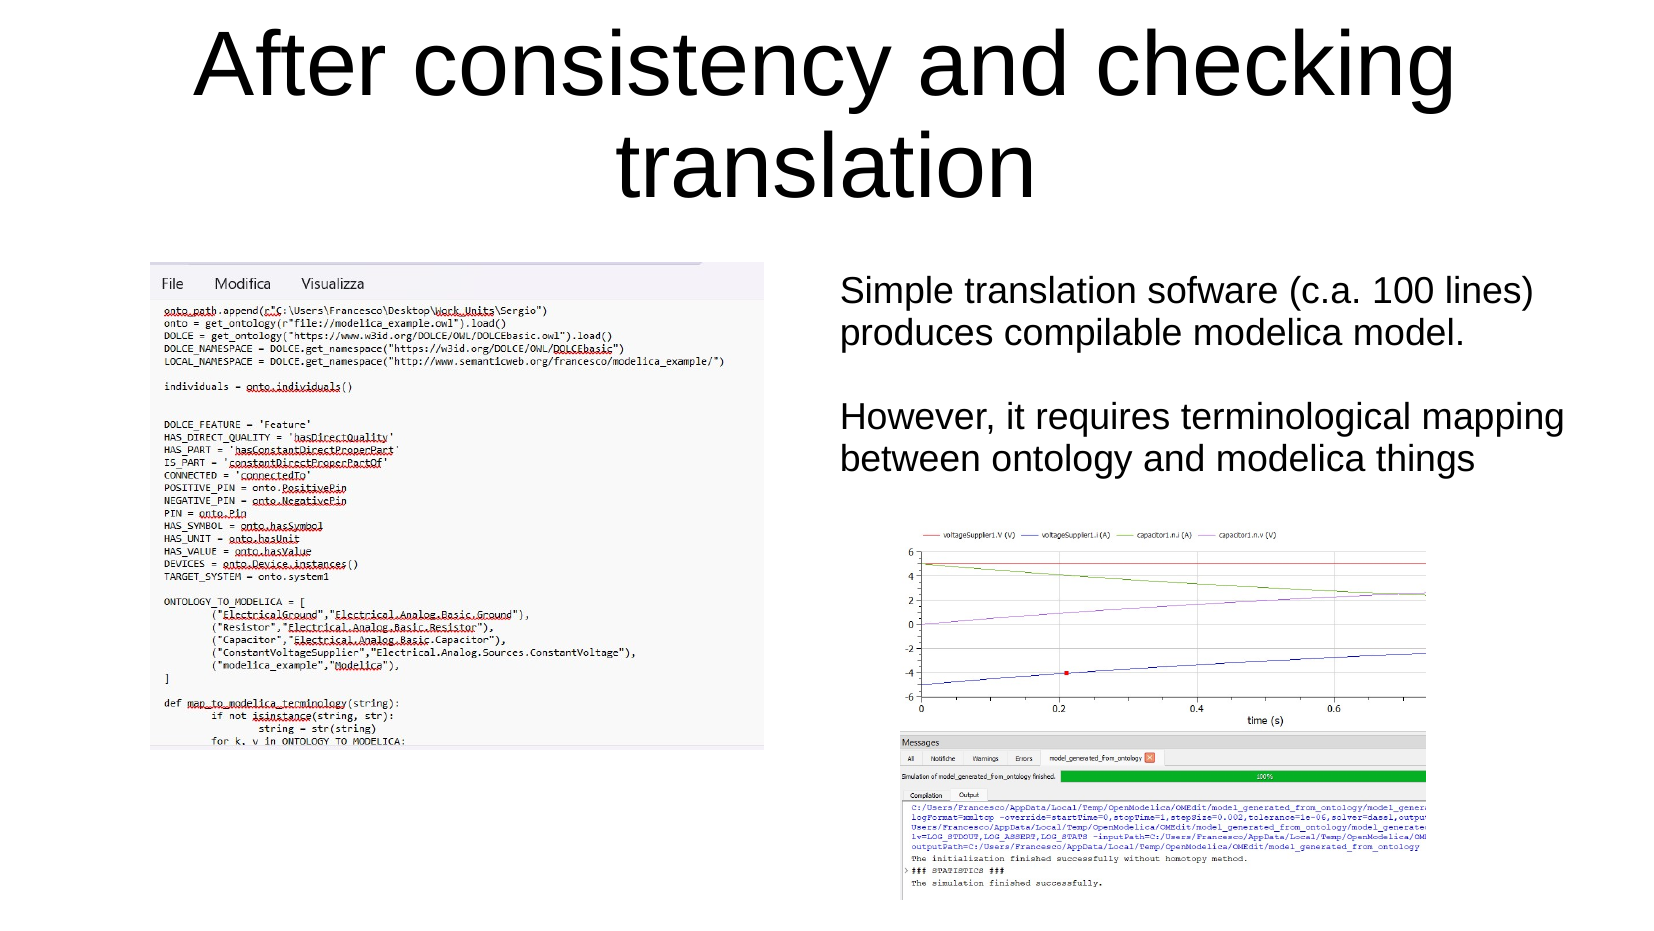

# After consistency and checking translation
Simple translation sofware (c.a. 100 lines)
produces compilable modelica model.
However, it requires terminological mapping
between ontology and modelica things